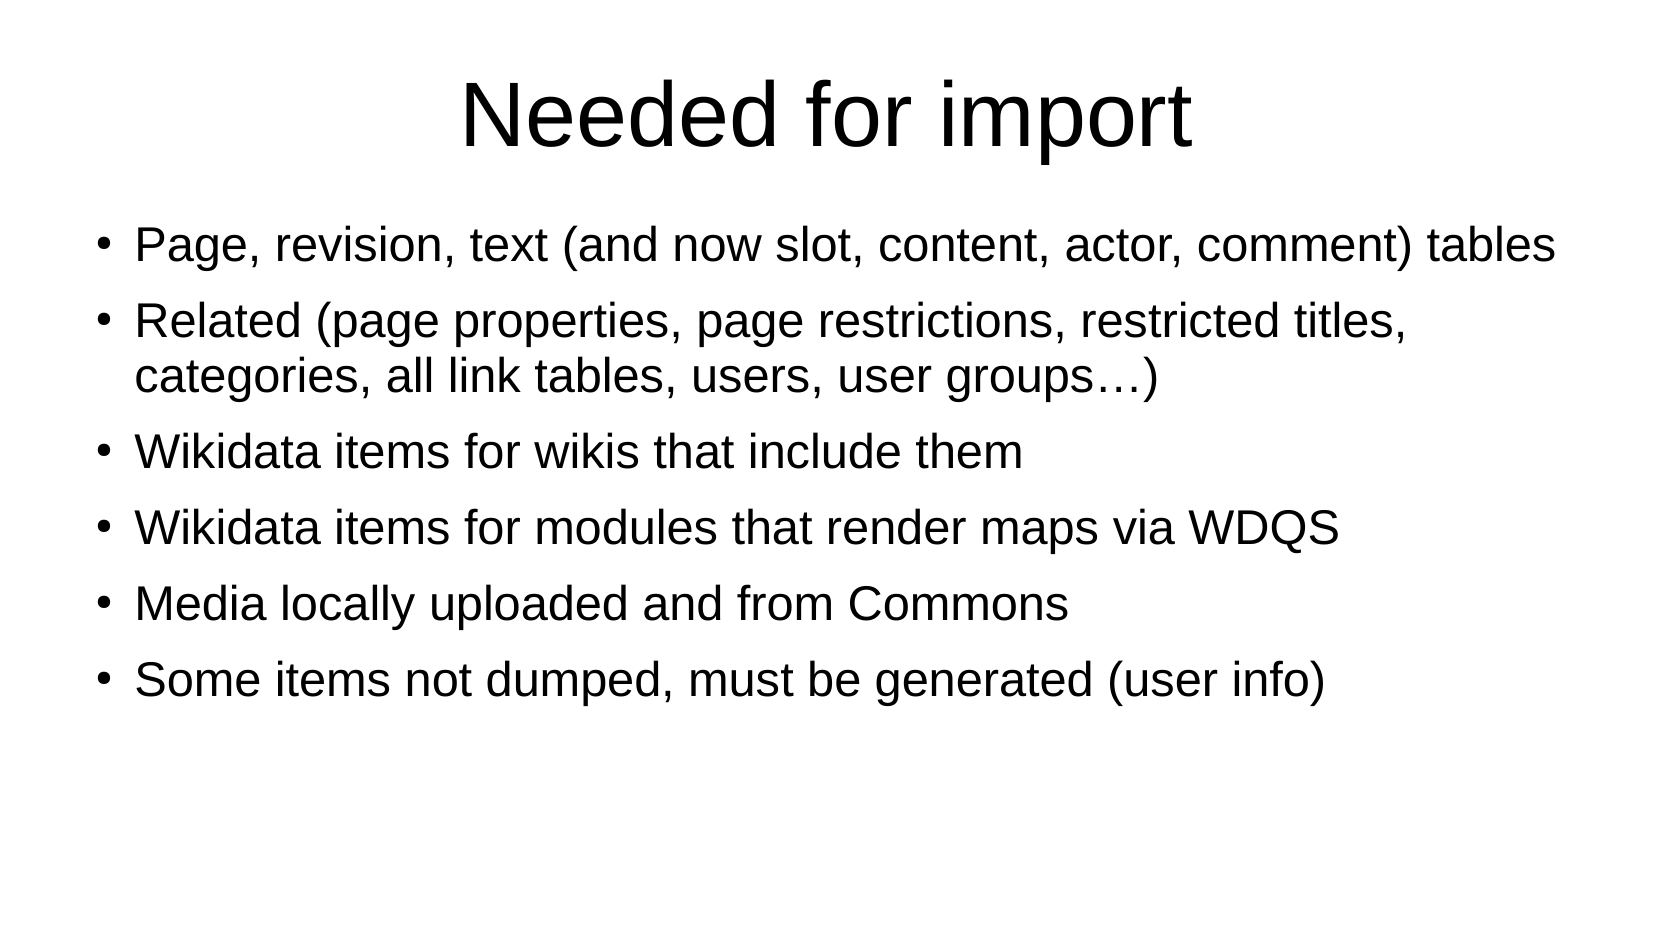

# Needed for import
Page, revision, text (and now slot, content, actor, comment) tables
Related (page properties, page restrictions, restricted titles, categories, all link tables, users, user groups…)
Wikidata items for wikis that include them
Wikidata items for modules that render maps via WDQS
Media locally uploaded and from Commons
Some items not dumped, must be generated (user info)